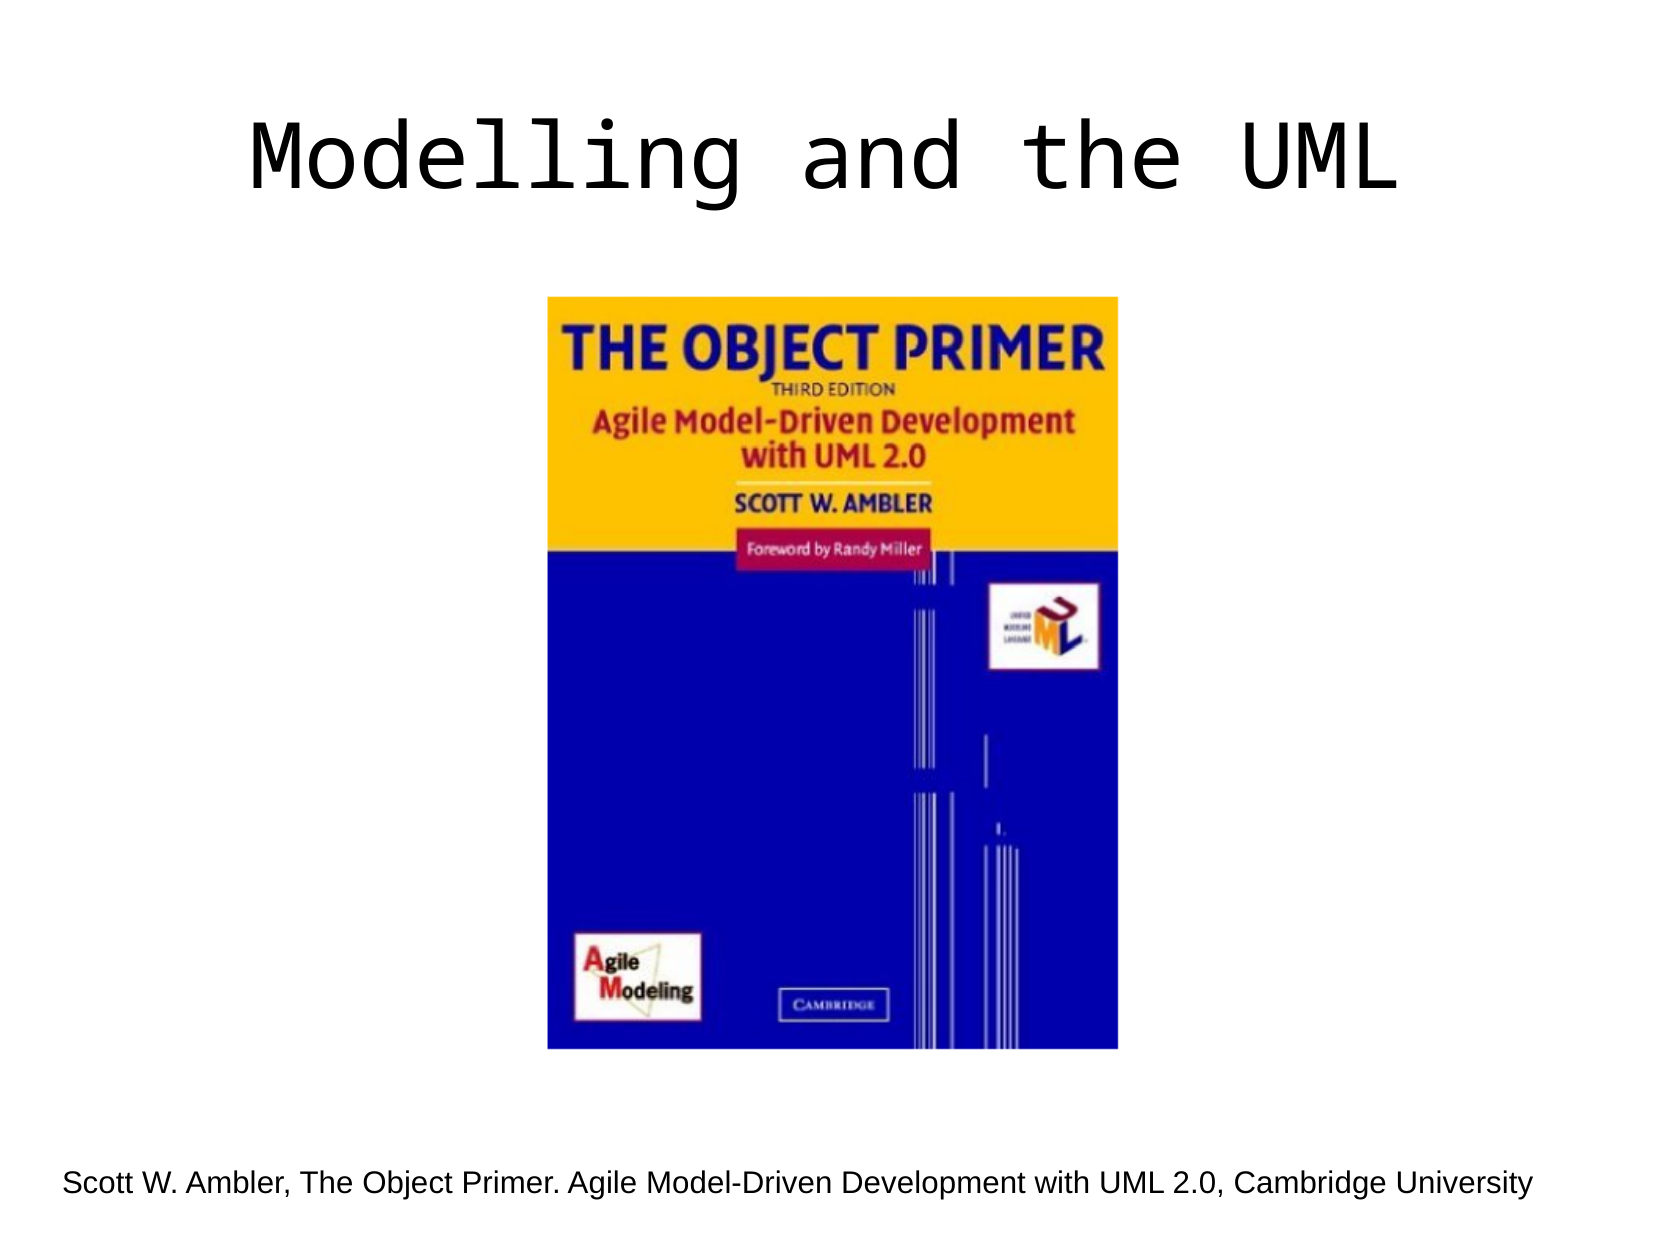

# Modelling and the UML
Scott W. Ambler, The Object Primer. Agile Model-Driven Development with UML 2.0, Cambridge University